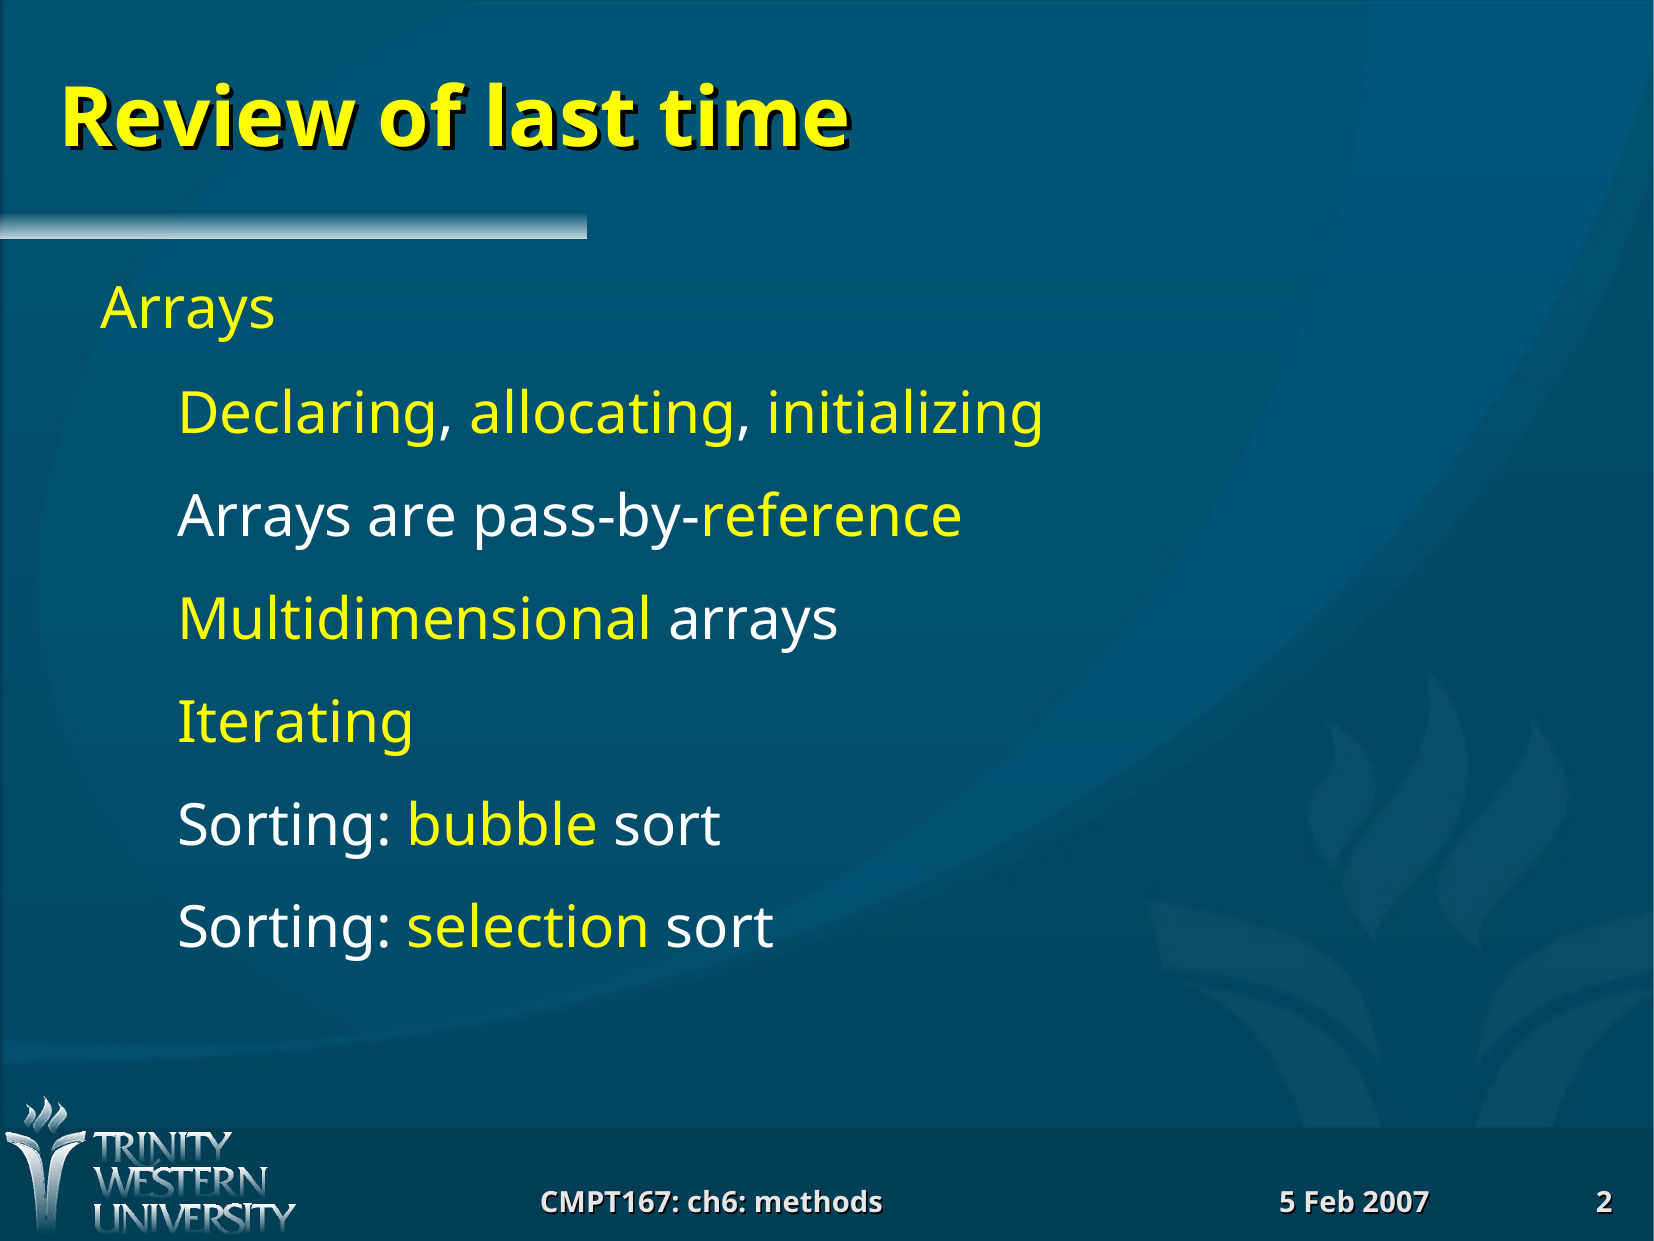

# Review of last time
Arrays
Declaring, allocating, initializing
Arrays are pass-by-reference
Multidimensional arrays
Iterating
Sorting: bubble sort
Sorting: selection sort
CMPT167: ch6: methods
5 Feb 2007
2